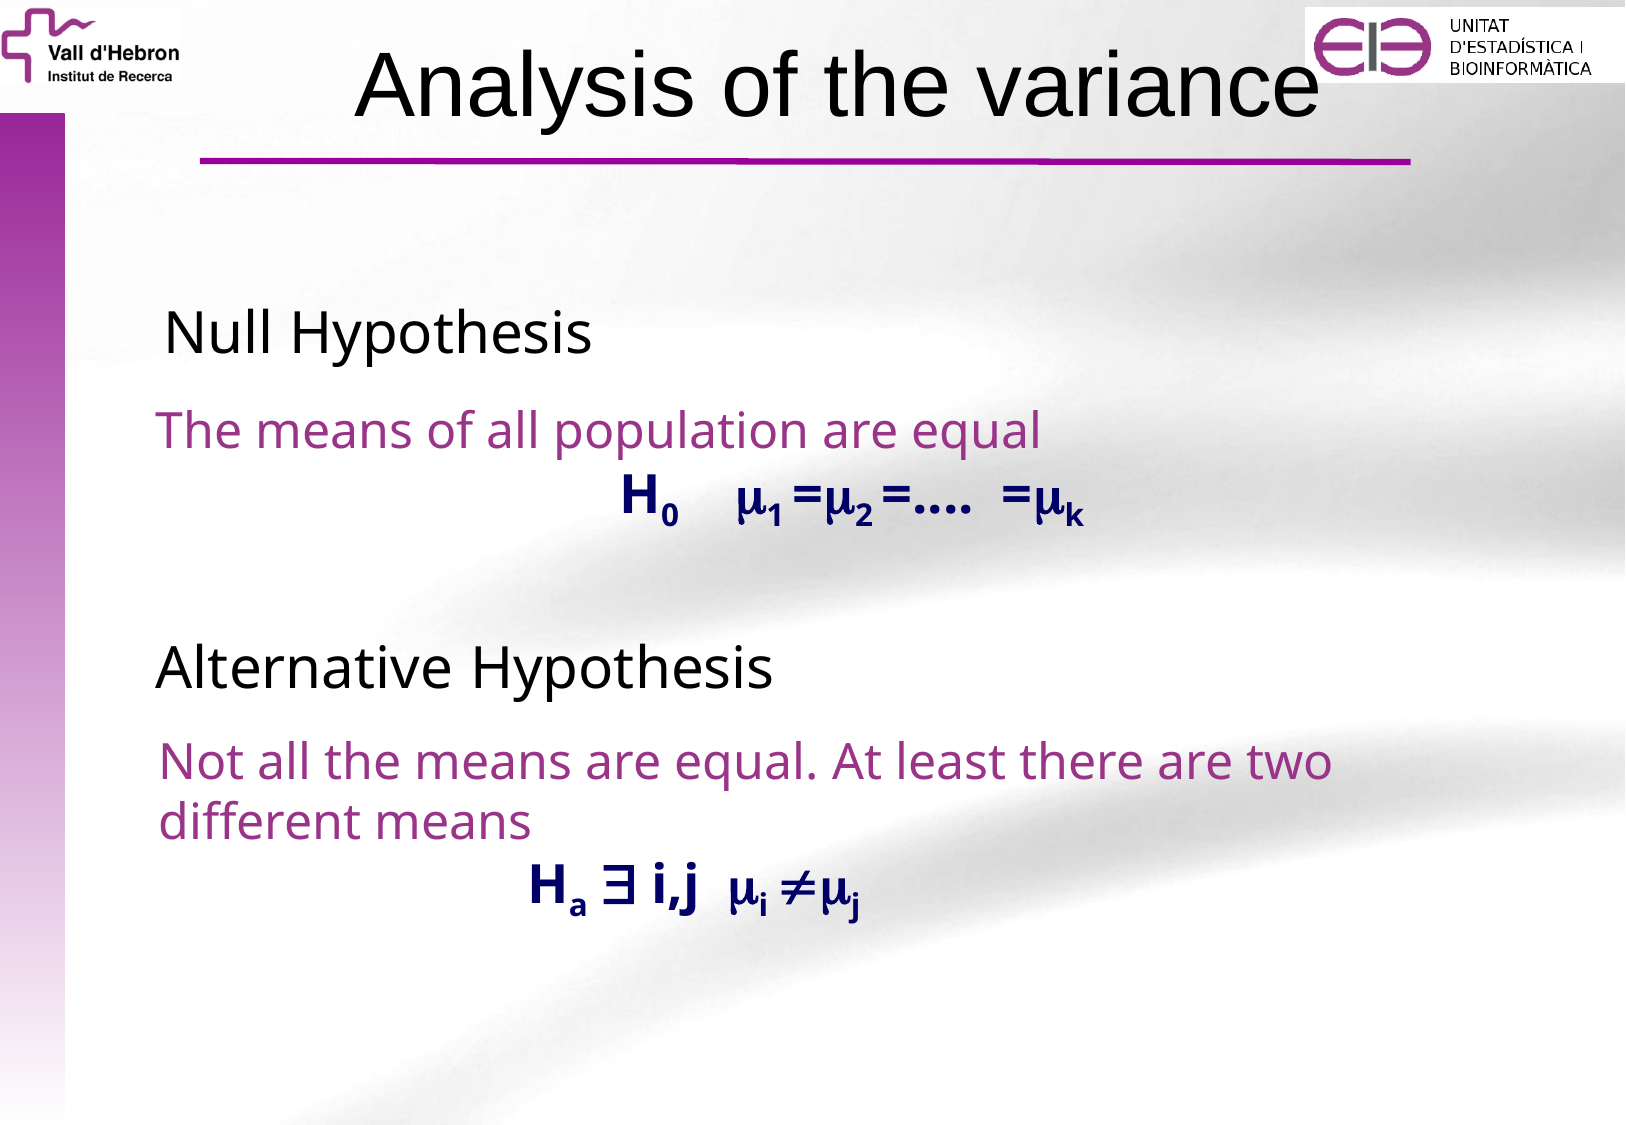

Analysis of the variance
# Null Hypothesis
The means of all population are equal
H0 m1 =m2 =.... =mk
Alternative Hypothesis
Not all the means are equal. At least there are two different means
 				Ha	$ i,j mi ¹mj